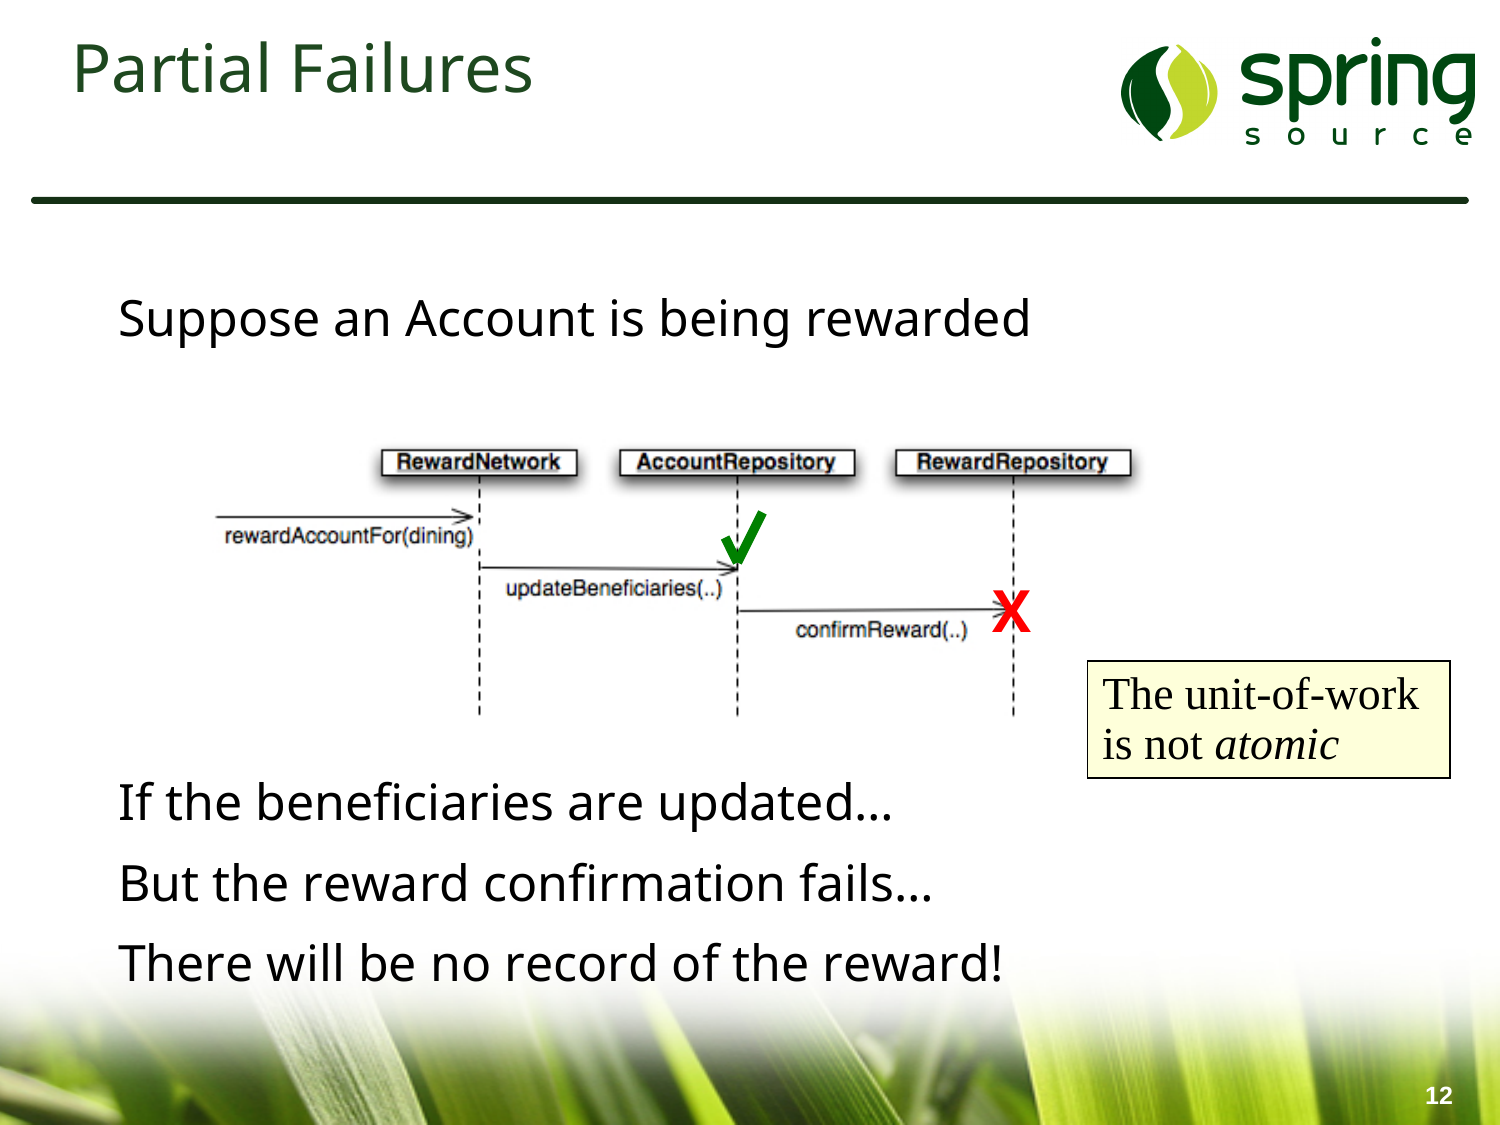

# Partial Failures
Suppose an Account is being rewarded
If the beneficiaries are updated…
But the reward confirmation fails…
There will be no record of the reward!
X
The unit-of-work is not atomic